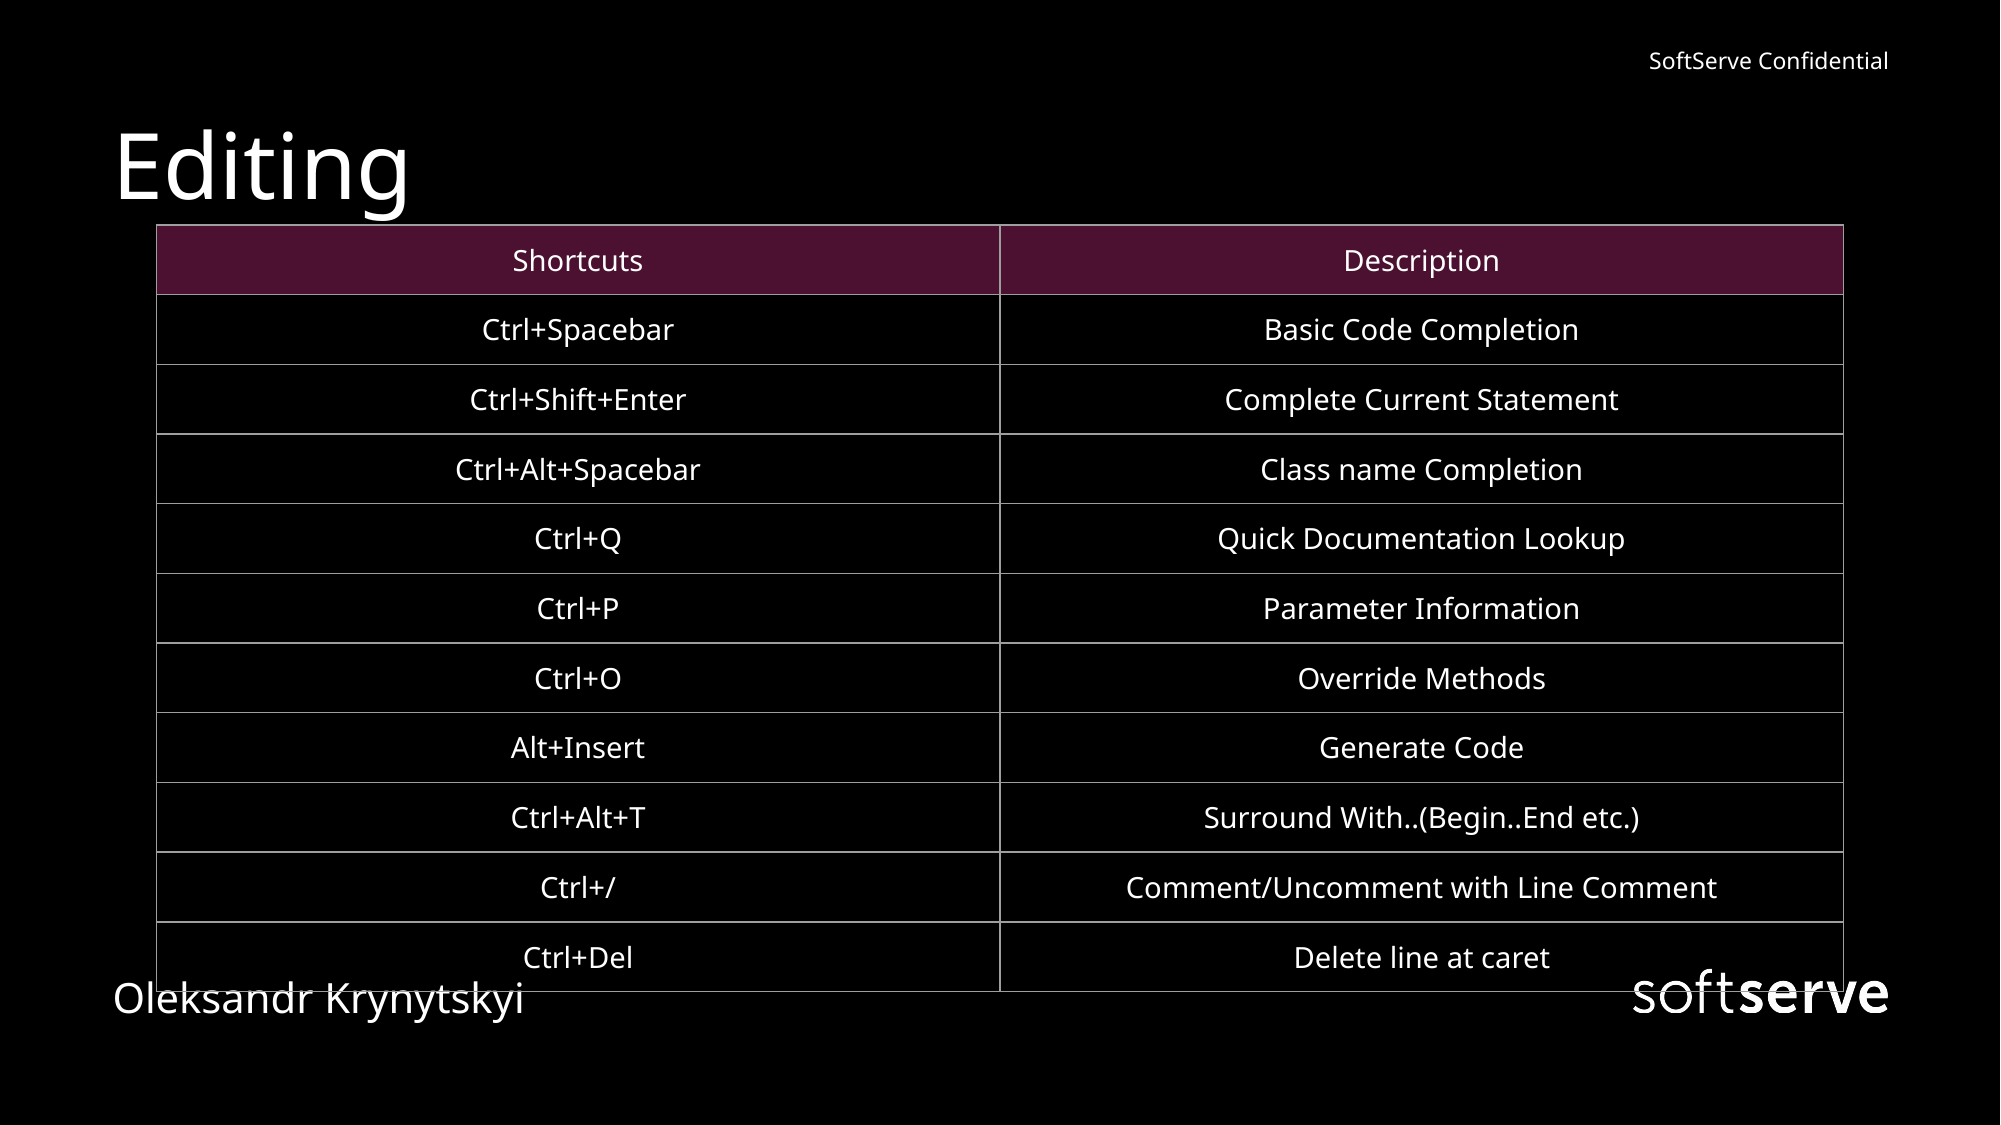

# Editing
| Shortcuts | Description |
| --- | --- |
| Ctrl+Spacebar | Basic Code Completion |
| Ctrl+Shift+Enter | Complete Current Statement |
| Ctrl+Alt+Spacebar | Class name Completion |
| Ctrl+Q | Quick Documentation Lookup |
| Ctrl+P | Parameter Information |
| Ctrl+O | Override Methods |
| Alt+Insert | Generate Code |
| Ctrl+Alt+T | Surround With..(Begin..End etc.) |
| Ctrl+/ | Comment/Uncomment with Line Comment |
| Ctrl+Del | Delete line at caret |
Oleksandr Krynytskyi